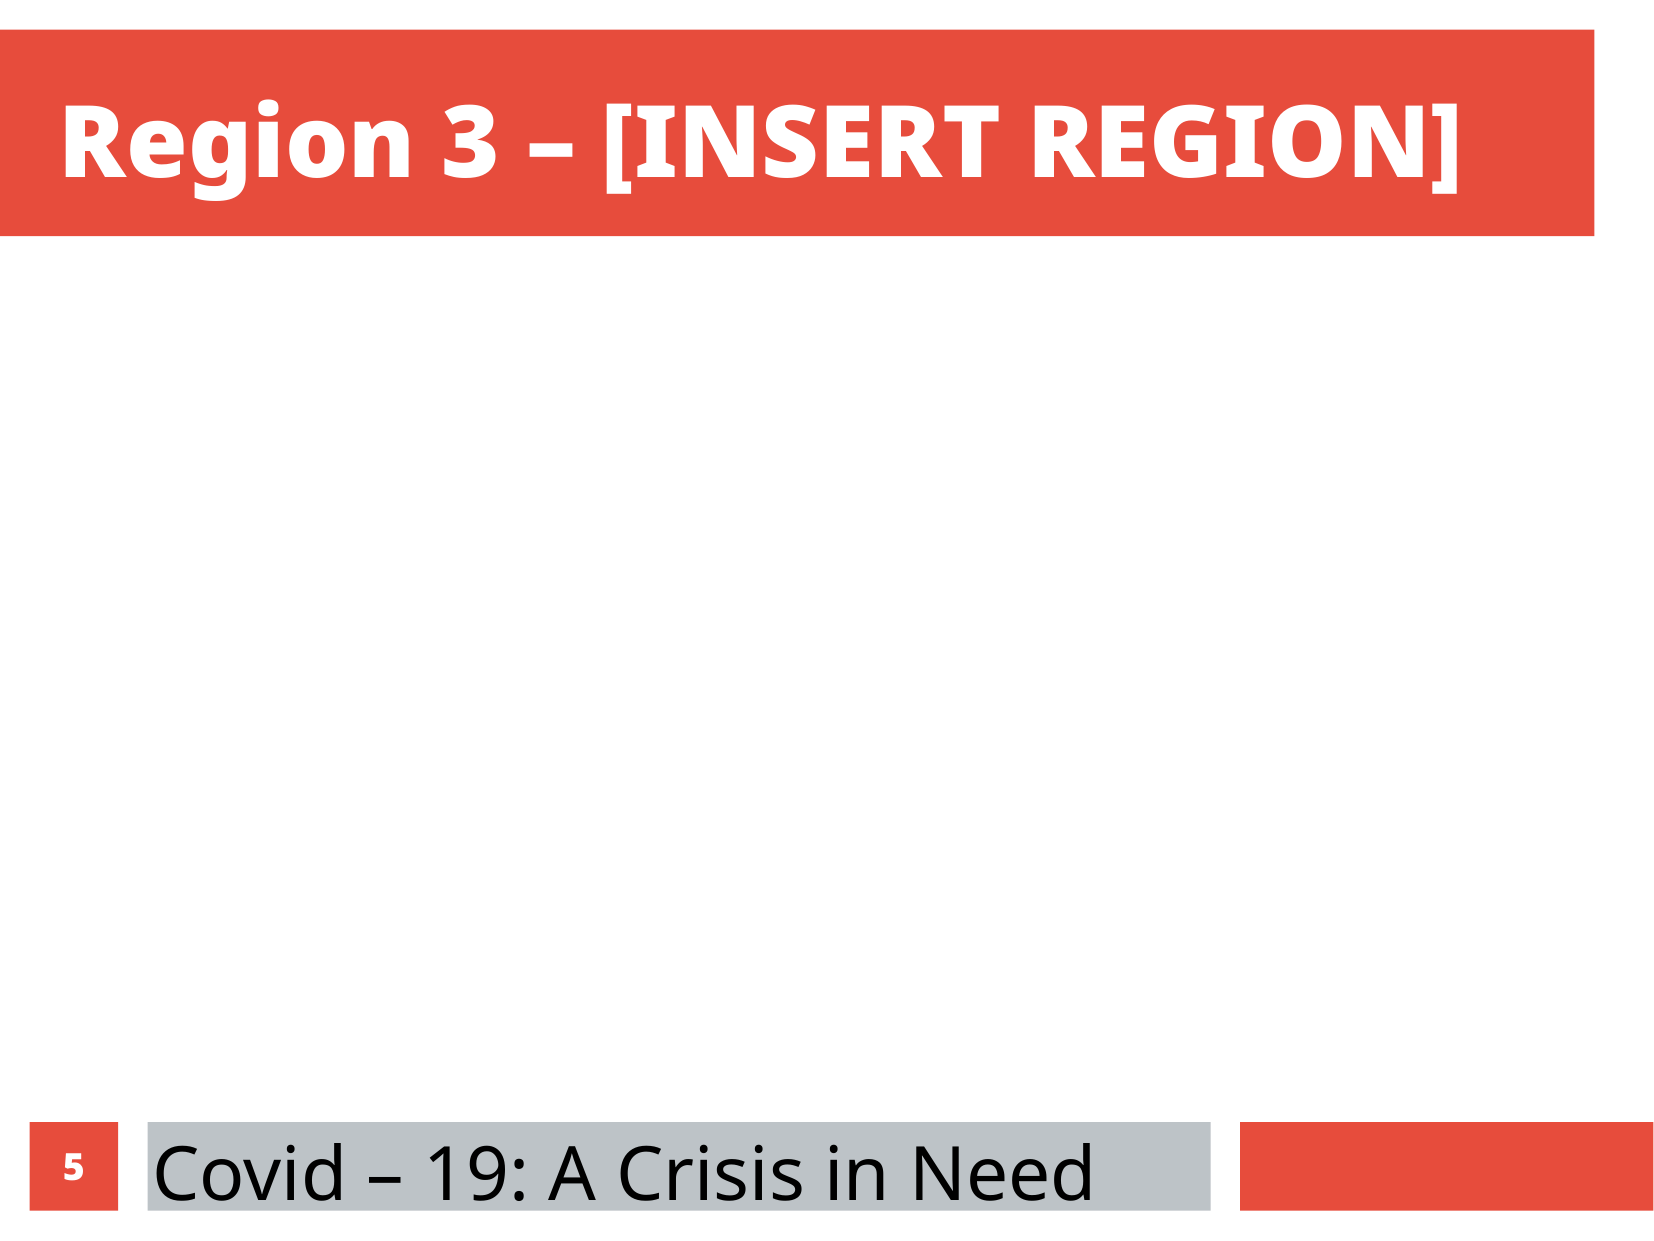

# Region 3 – [INSERT REGION]
Covid – 19: A Crisis in Need
5